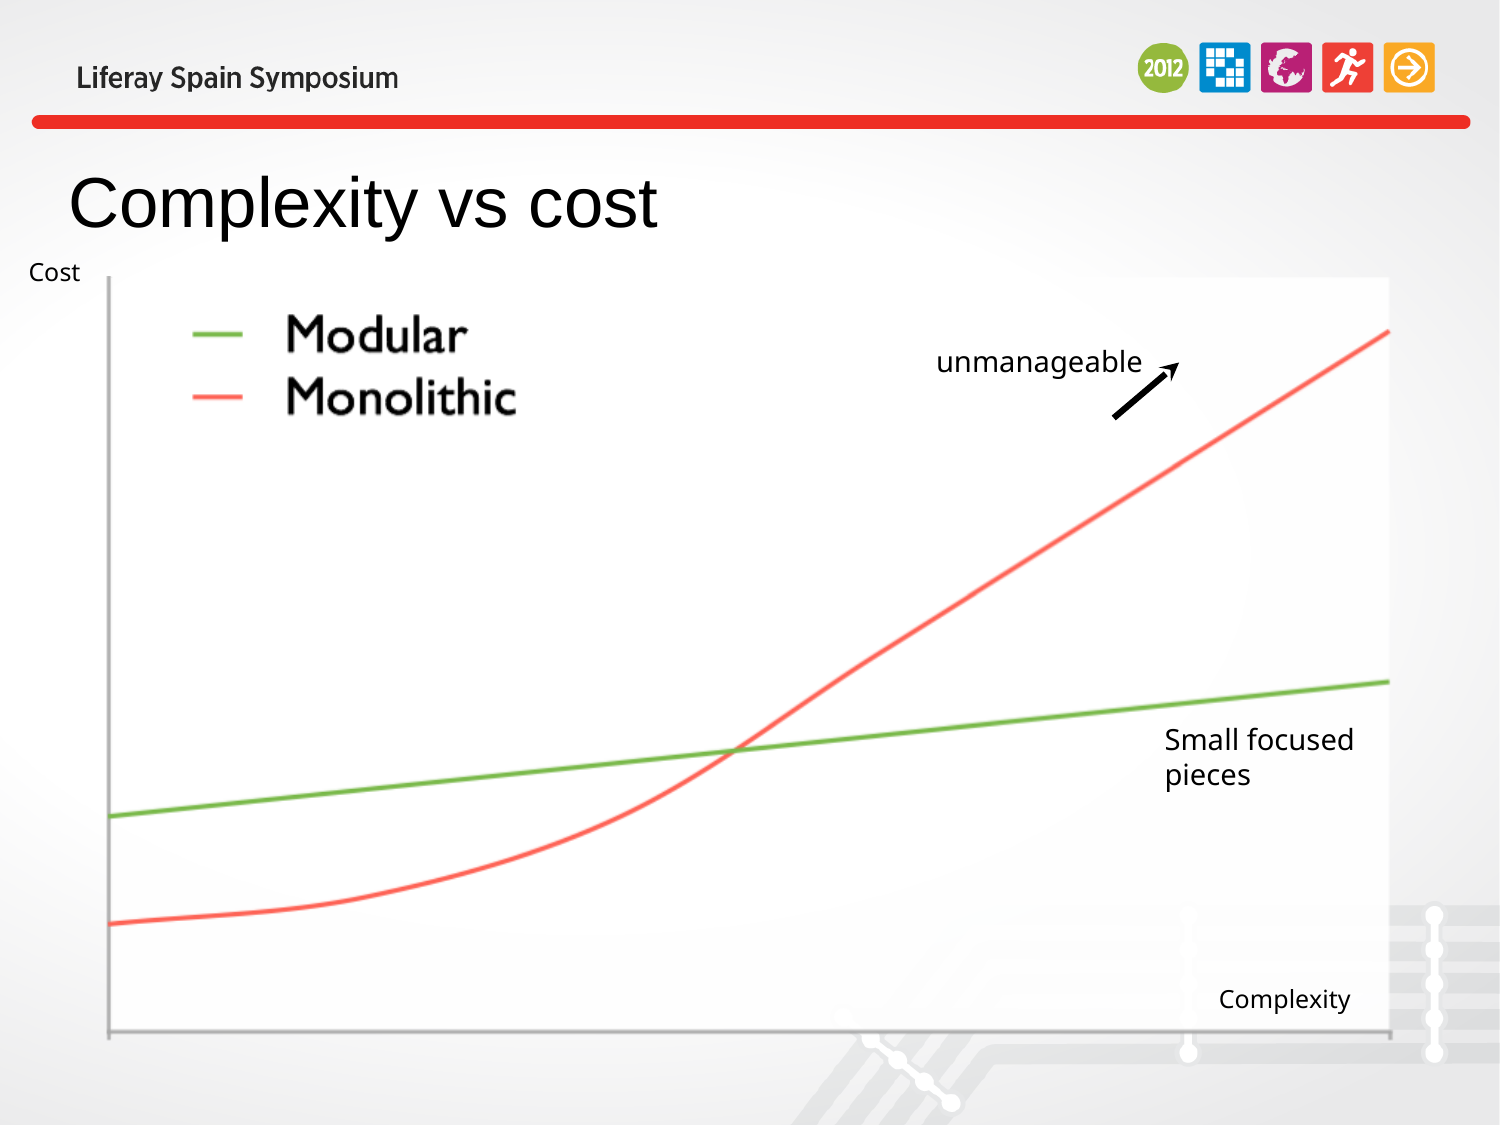

# Complexity vs cost
Cost
unmanageable
Small focused
pieces
Complexity